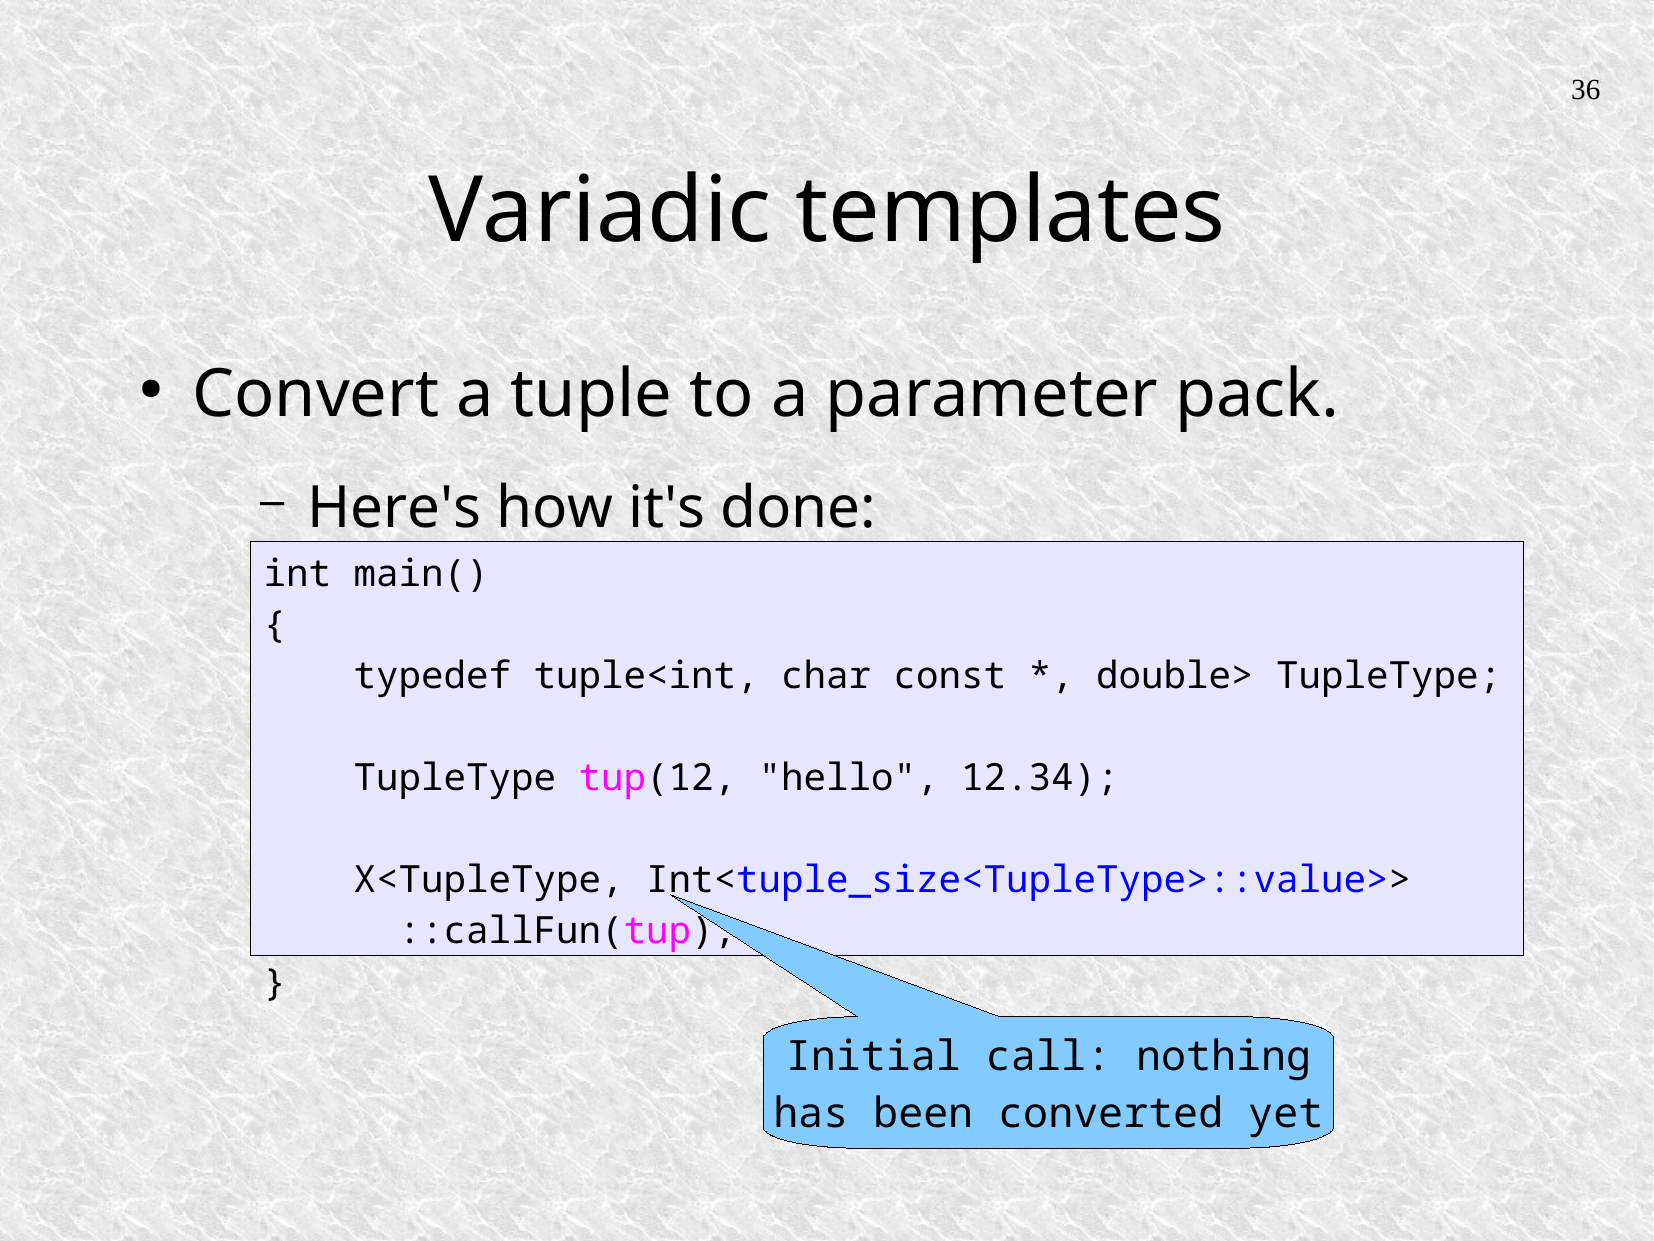

36
# Variadic templates
Convert a tuple to a parameter pack.
Here's how it's done:
int main()
{
 typedef tuple<int, char const *, double> TupleType;
 TupleType tup(12, "hello", 12.34);
 X<TupleType, Int<tuple_size<TupleType>::value>>
 ::callFun(tup);
}
Initial call: nothing
has been converted yet